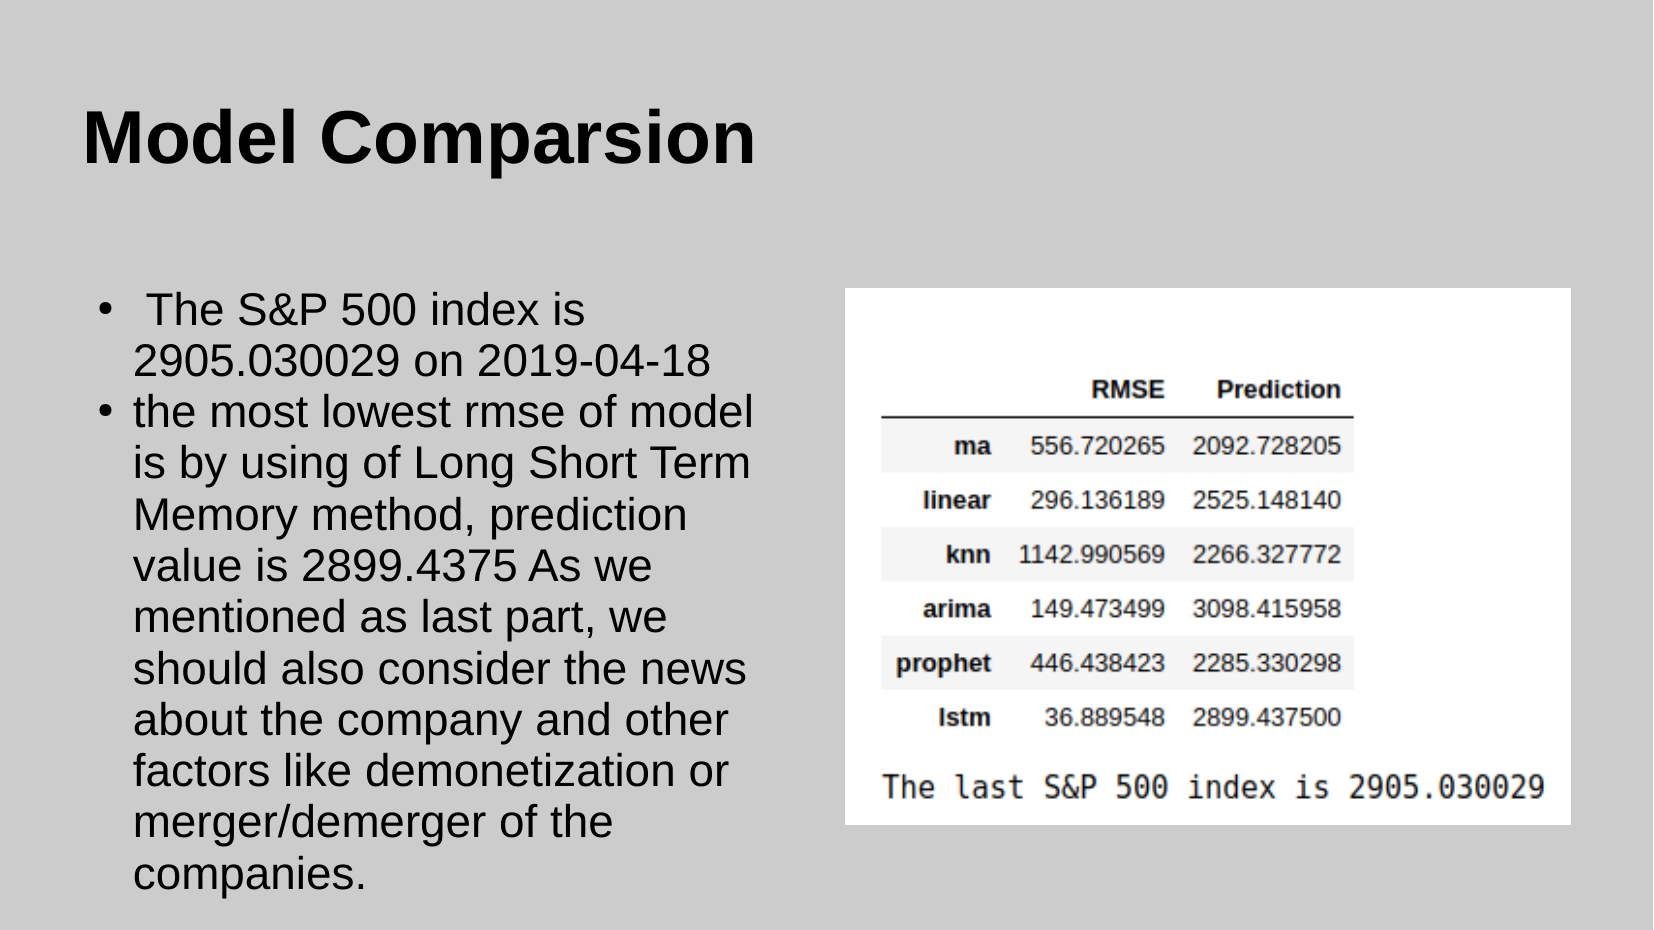

# Model Comparsion
 The S&P 500 index is 2905.030029 on 2019-04-18
the most lowest rmse of model is by using of Long Short Term Memory method, prediction value is 2899.4375 As we mentioned as last part, we should also consider the news about the company and other factors like demonetization or merger/demerger of the companies.